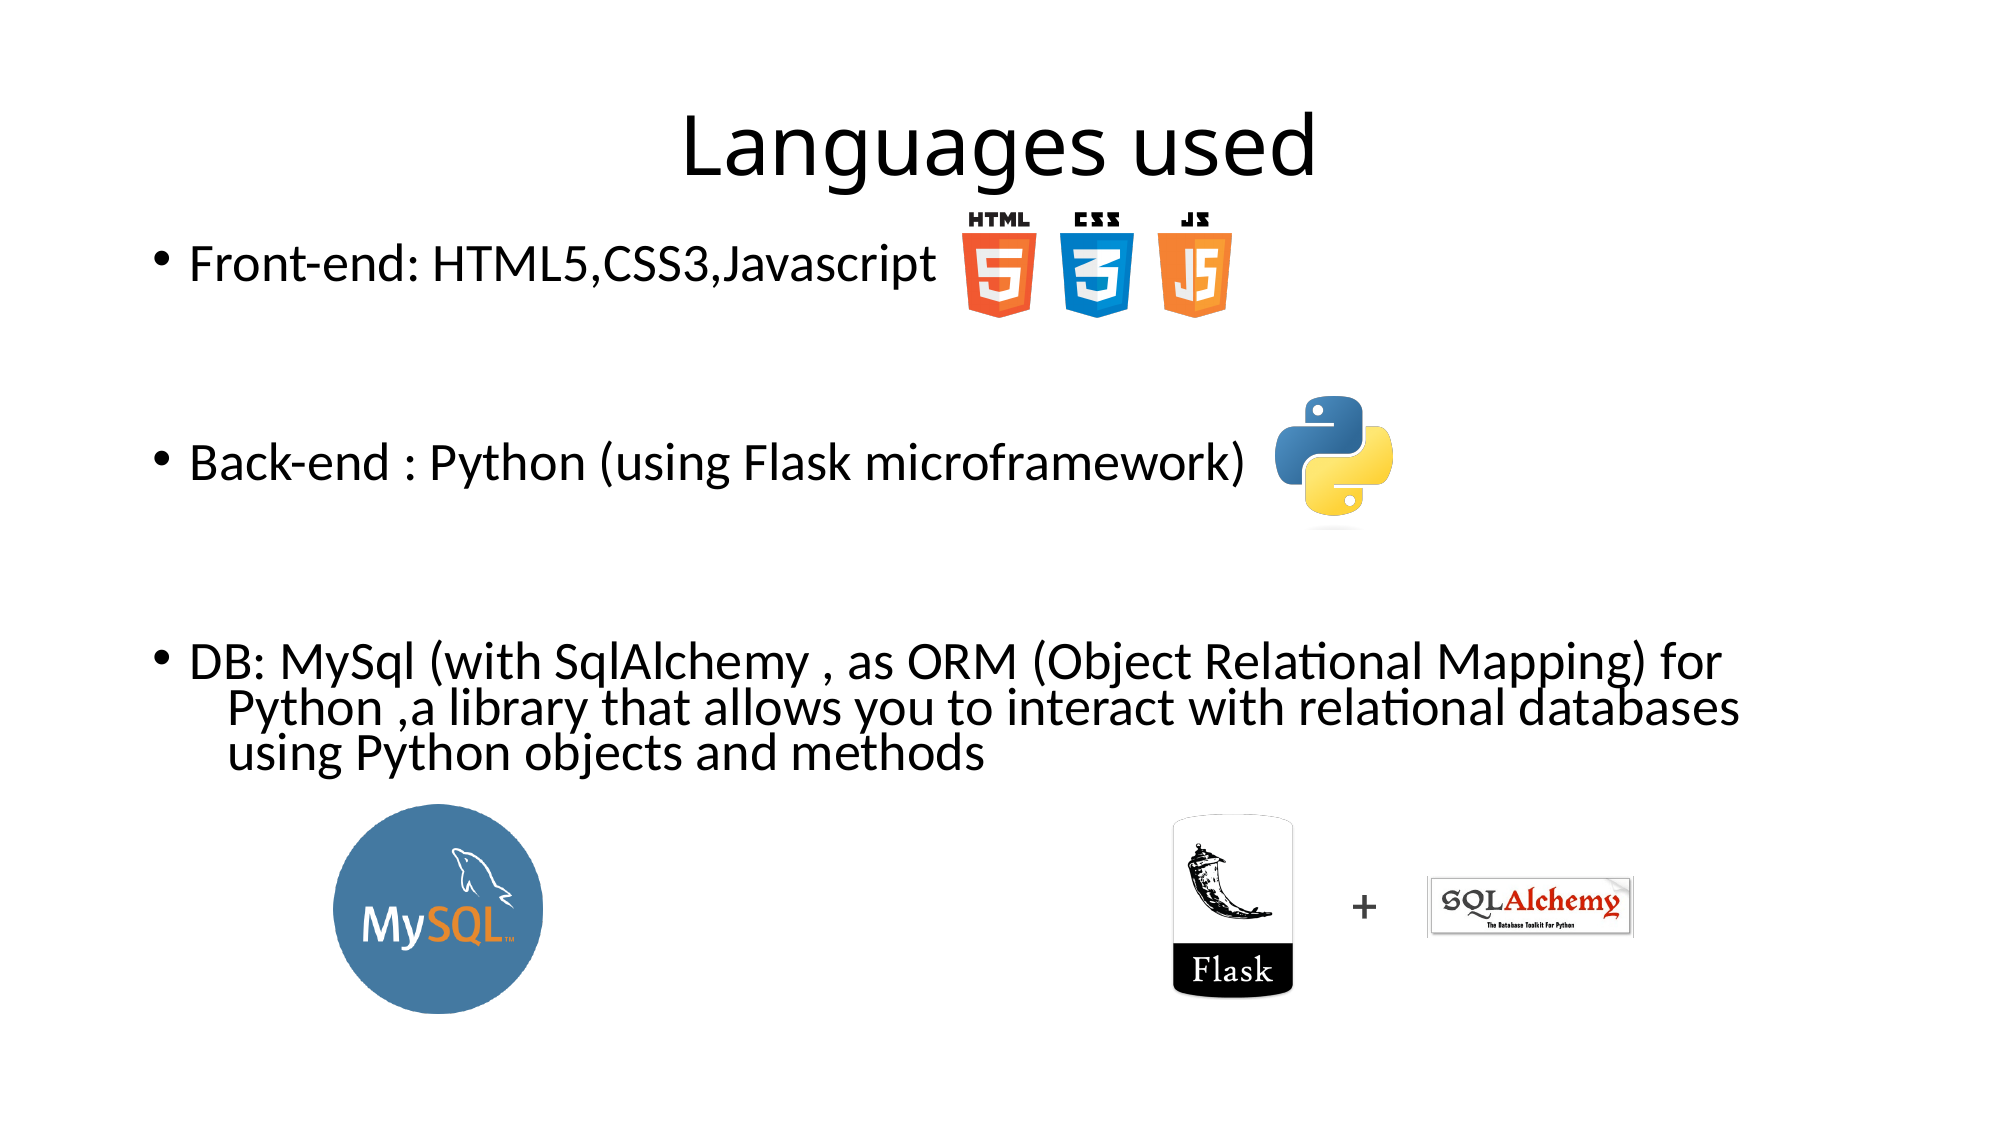

# Languages used
Front-end: HTML5,CSS3,Javascript
Back-end : Python (using Flask microframework)
DB: MySql (with SqlAlchemy , as ORM (Object Relational Mapping) for Python ,a library that allows you to interact with relational databases using Python objects and methods